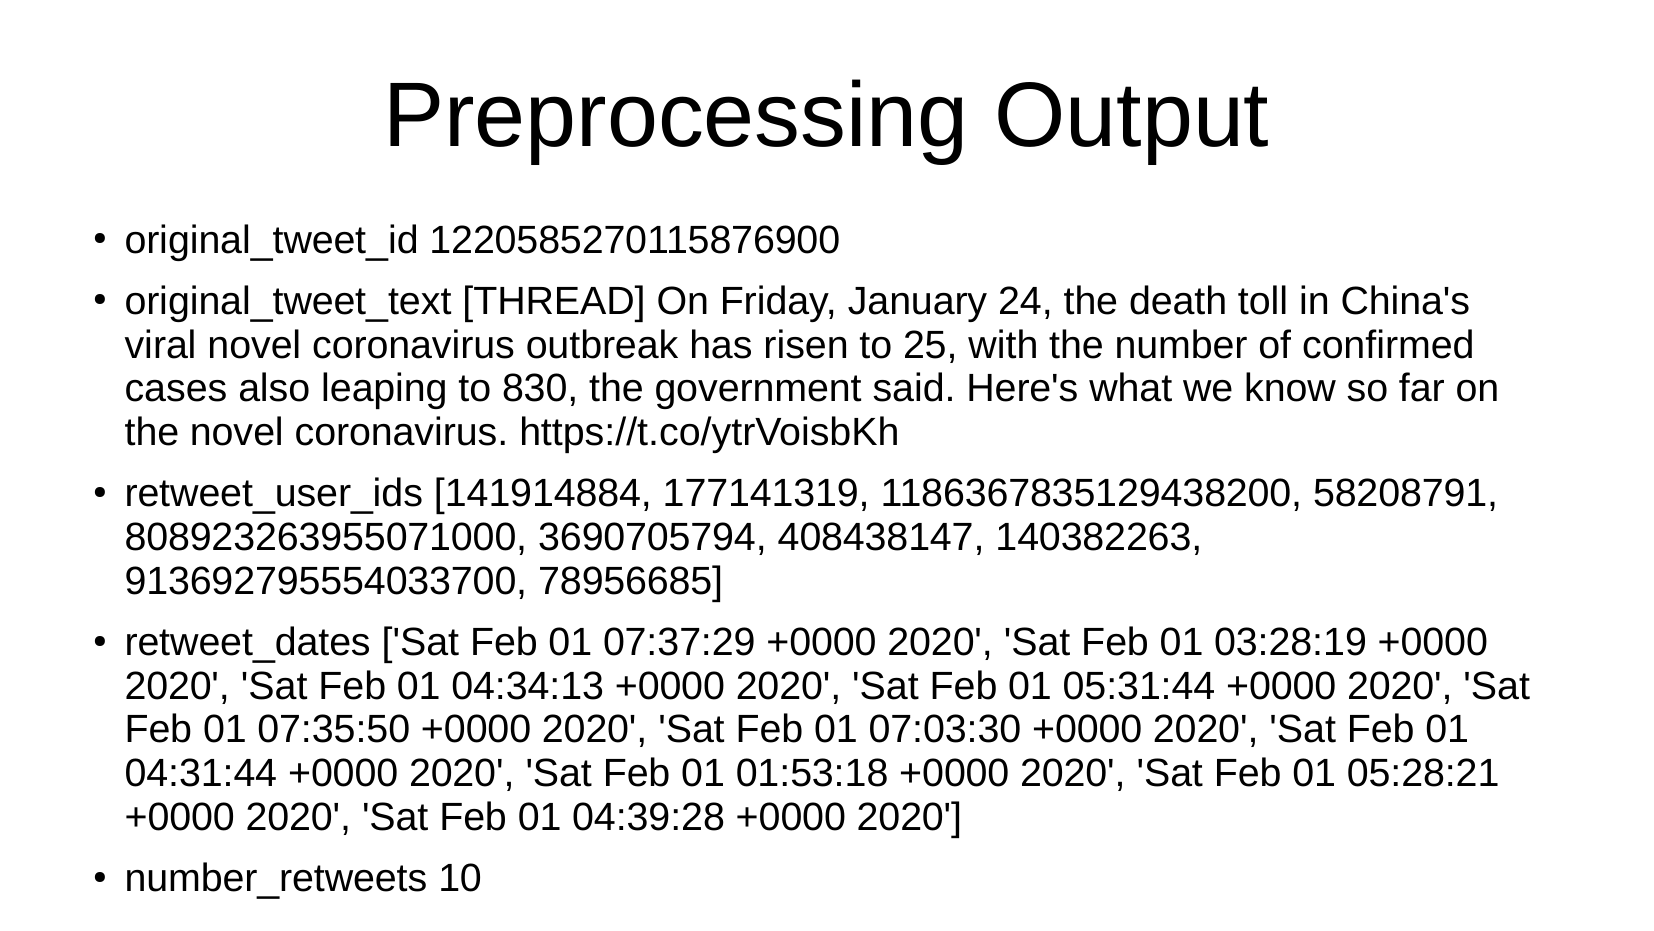

# Preprocessing Output
original_tweet_id 1220585270115876900
original_tweet_text [THREAD] On Friday, January 24, the death toll in China's viral novel coronavirus outbreak has risen to 25, with the number of confirmed cases also leaping to 830, the government said. Here's what we know so far on the novel coronavirus. https://t.co/ytrVoisbKh
retweet_user_ids [141914884, 177141319, 1186367835129438200, 58208791, 808923263955071000, 3690705794, 408438147, 140382263, 913692795554033700, 78956685]
retweet_dates ['Sat Feb 01 07:37:29 +0000 2020', 'Sat Feb 01 03:28:19 +0000 2020', 'Sat Feb 01 04:34:13 +0000 2020', 'Sat Feb 01 05:31:44 +0000 2020', 'Sat Feb 01 07:35:50 +0000 2020', 'Sat Feb 01 07:03:30 +0000 2020', 'Sat Feb 01 04:31:44 +0000 2020', 'Sat Feb 01 01:53:18 +0000 2020', 'Sat Feb 01 05:28:21 +0000 2020', 'Sat Feb 01 04:39:28 +0000 2020']
number_retweets 10